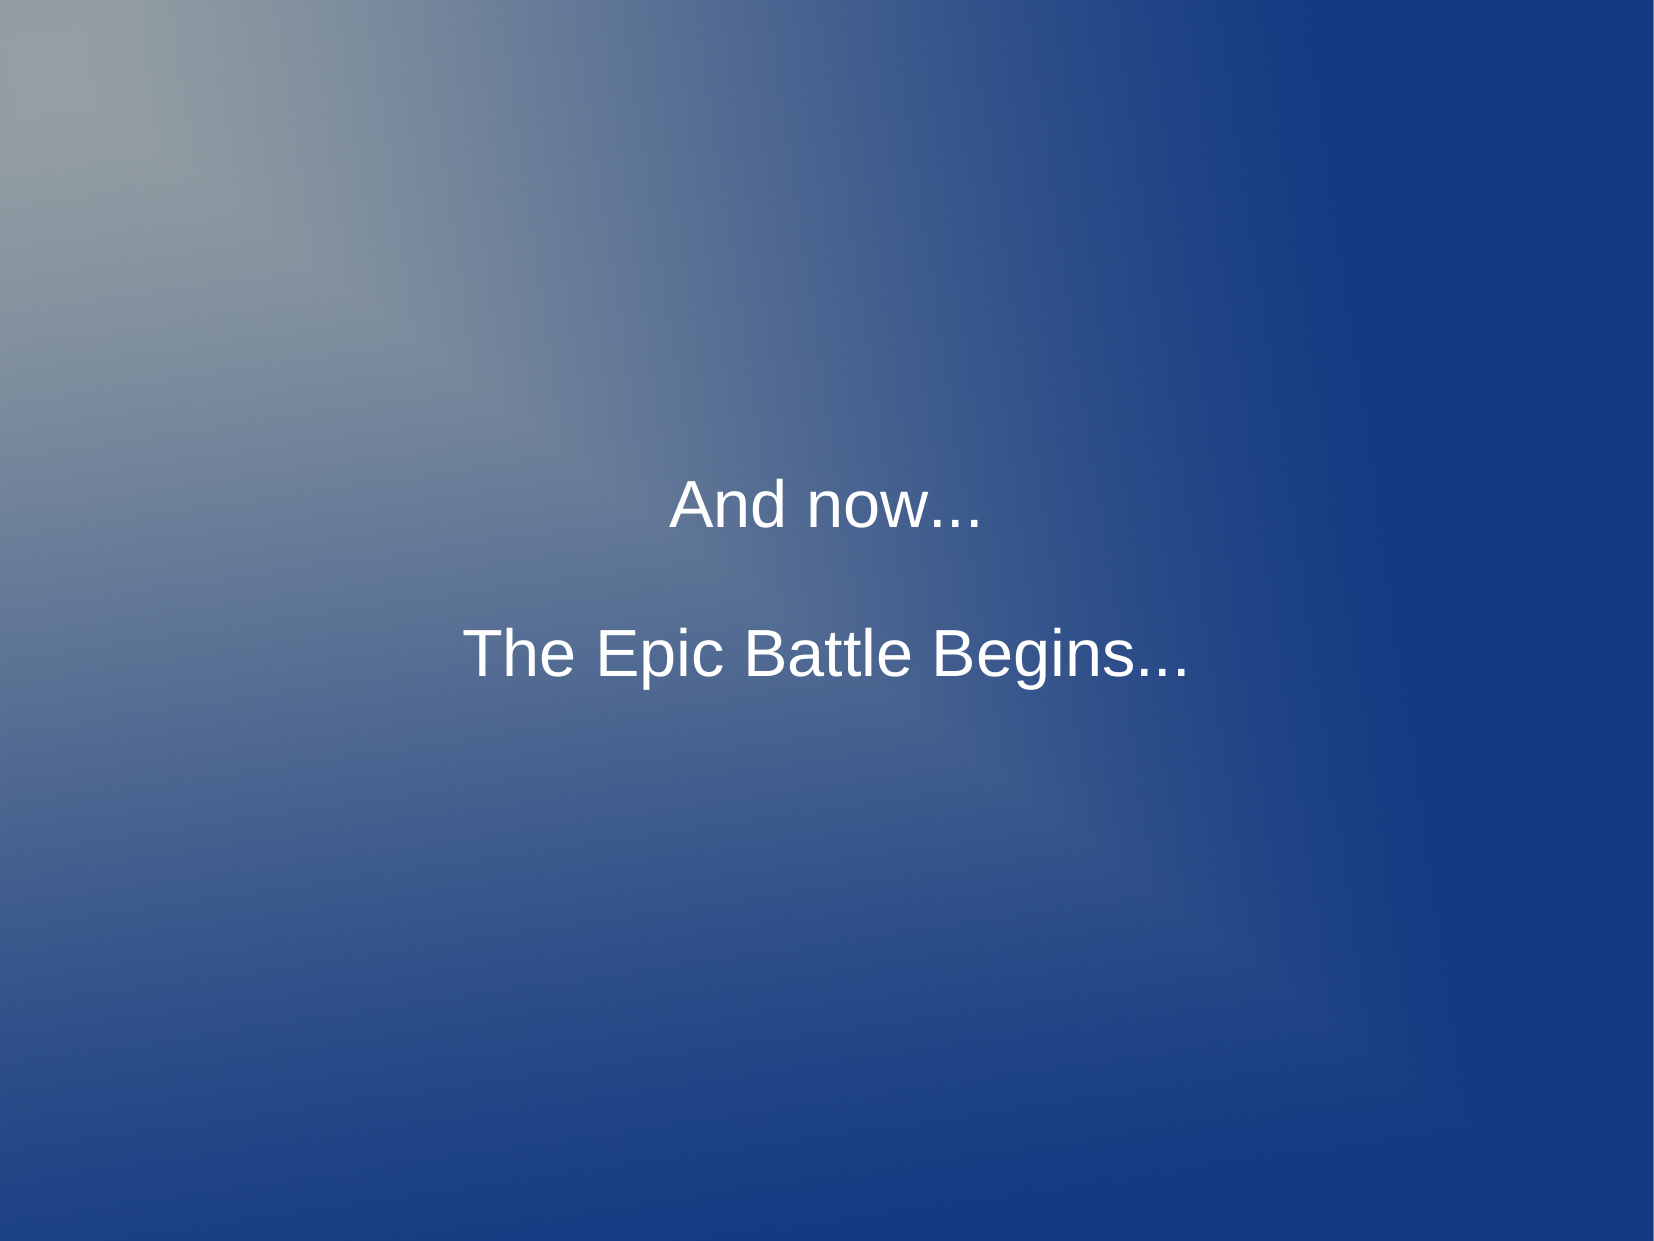

# And now...
The Epic Battle Begins...